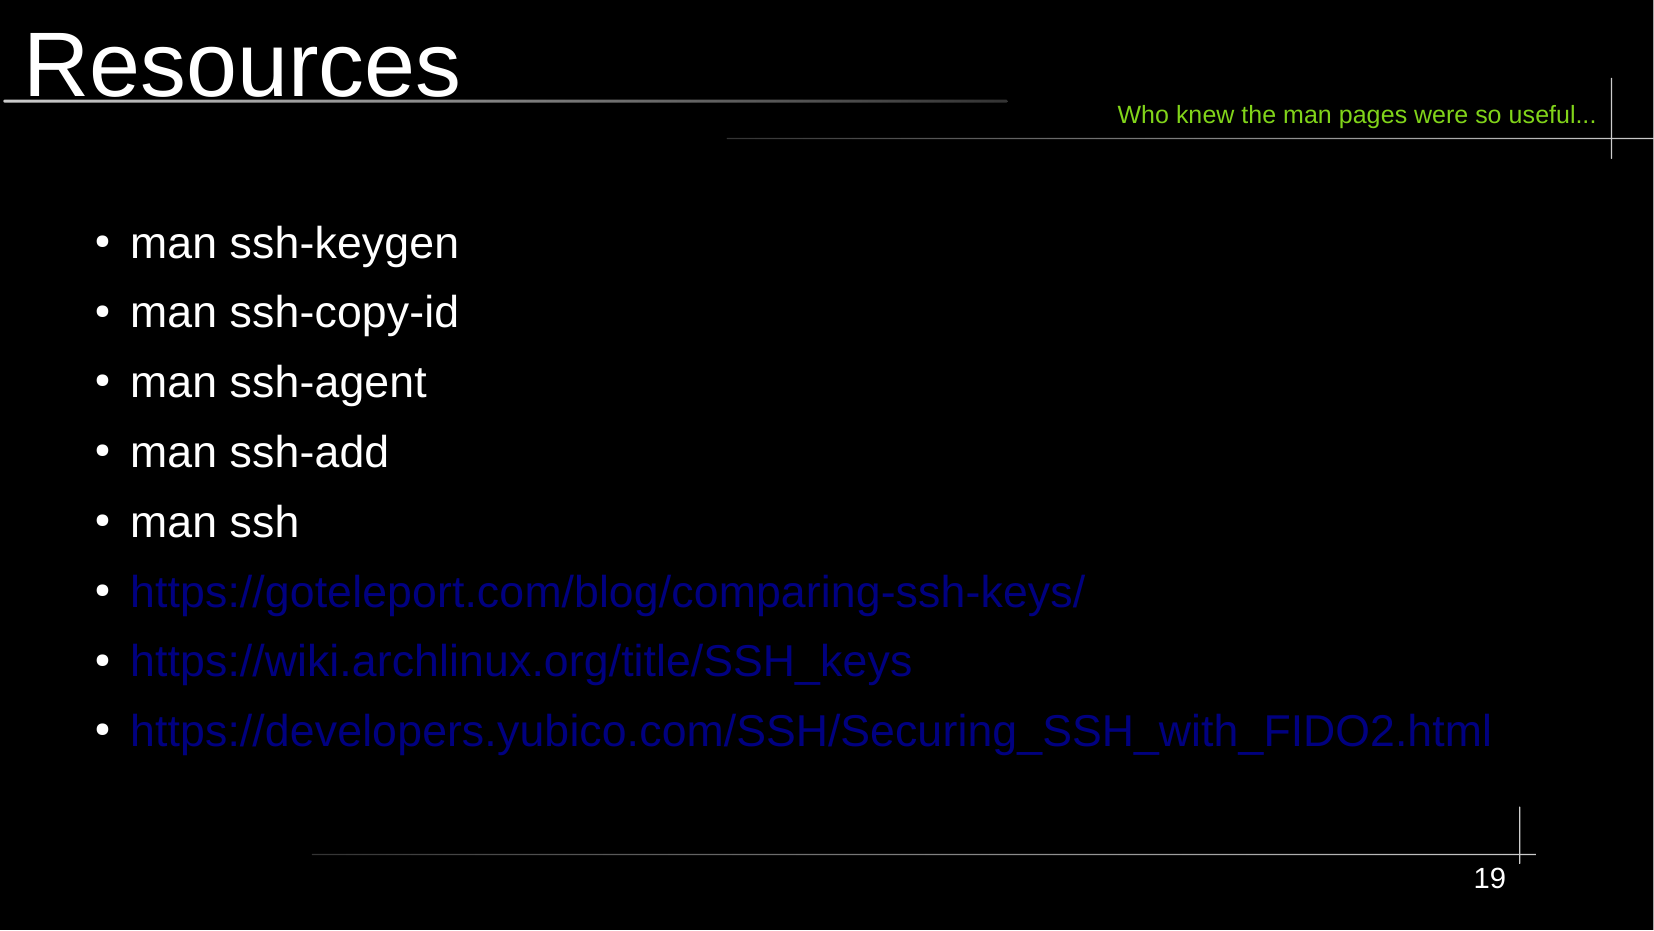

# Resources
Who knew the man pages were so useful...
man ssh-keygen
man ssh-copy-id
man ssh-agent
man ssh-add
man ssh
https://goteleport.com/blog/comparing-ssh-keys/
https://wiki.archlinux.org/title/SSH_keys
https://developers.yubico.com/SSH/Securing_SSH_with_FIDO2.html
19